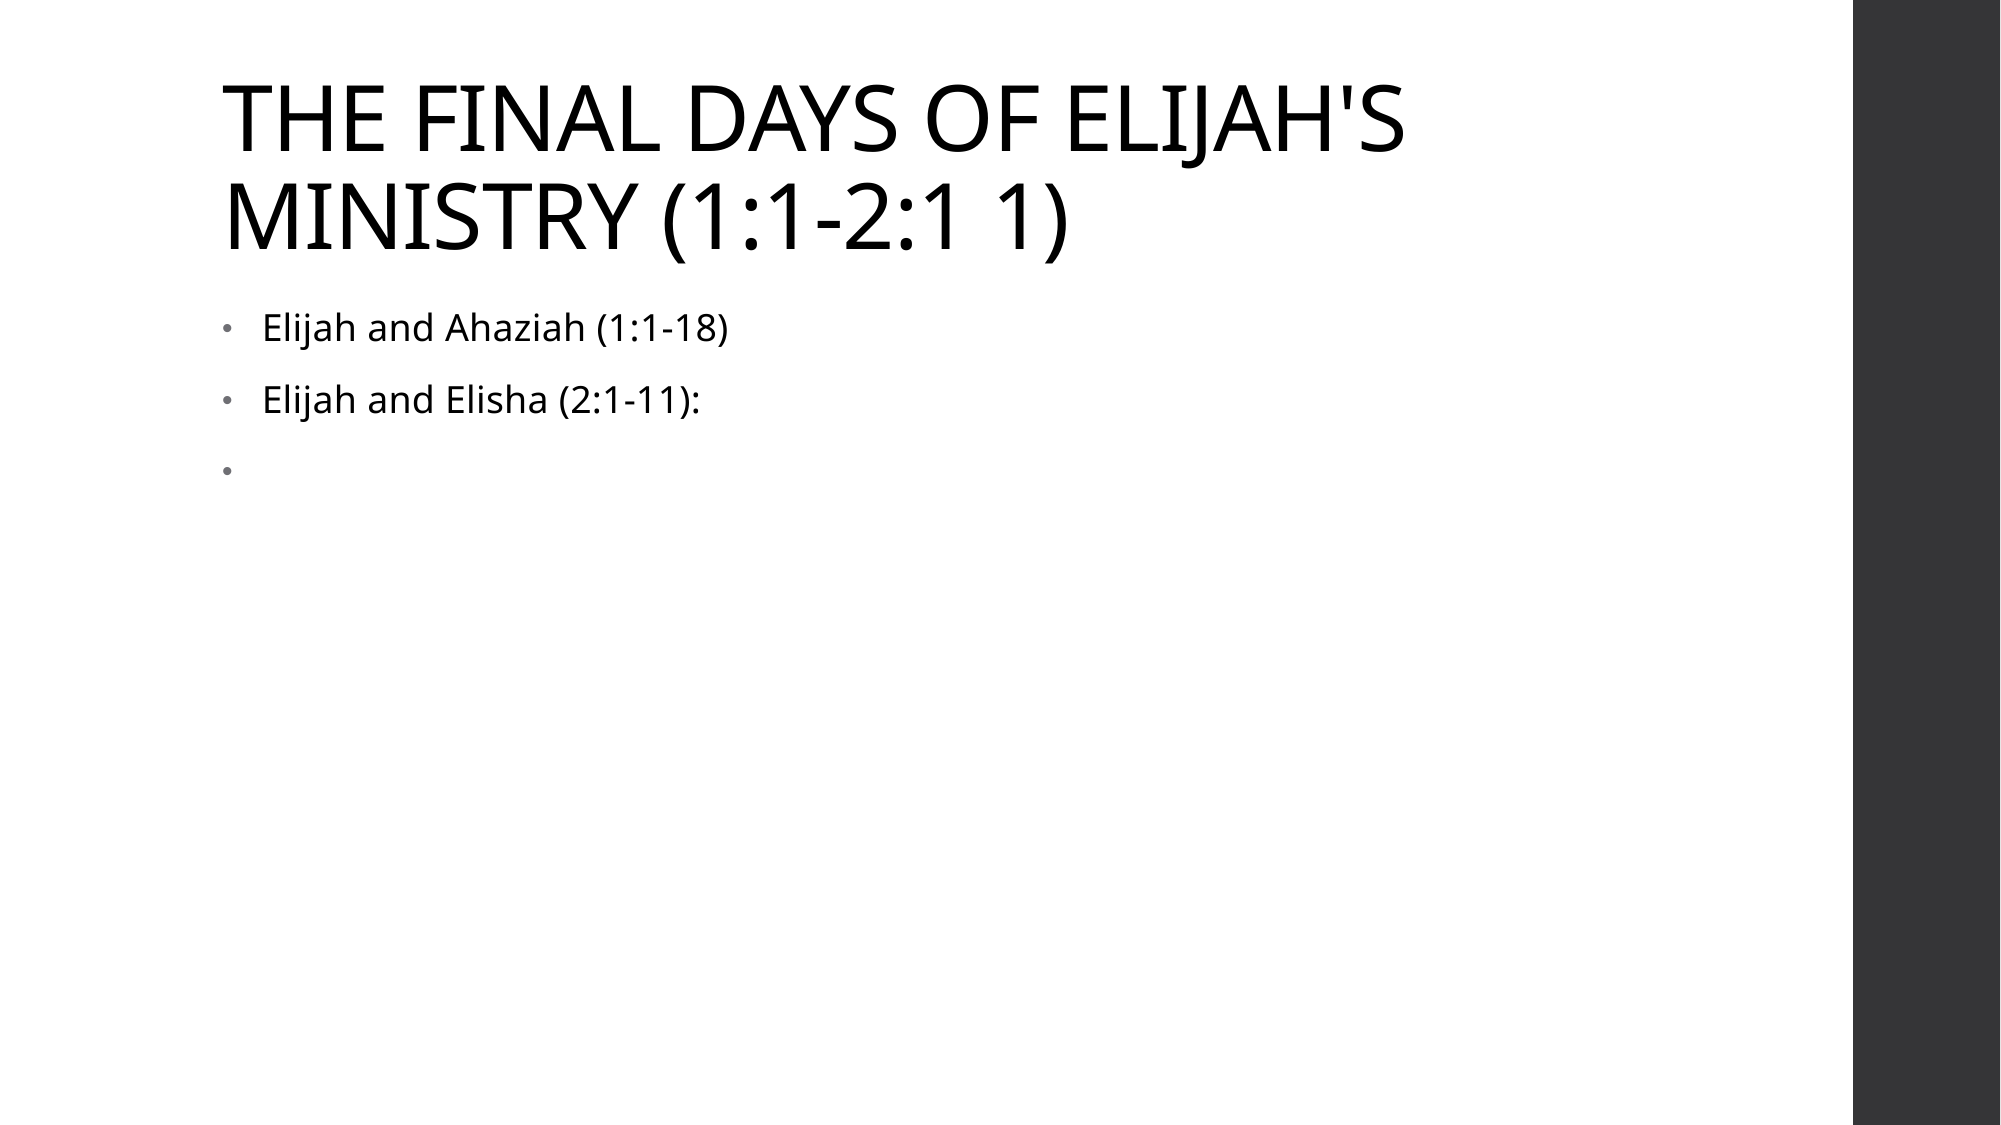

# THE FINAL DAYS OF ELIJAH'S MINISTRY (1:1-2:1 1)
 Elijah and Ahaziah (1:1-18)
 Elijah and Elisha (2:1-11):